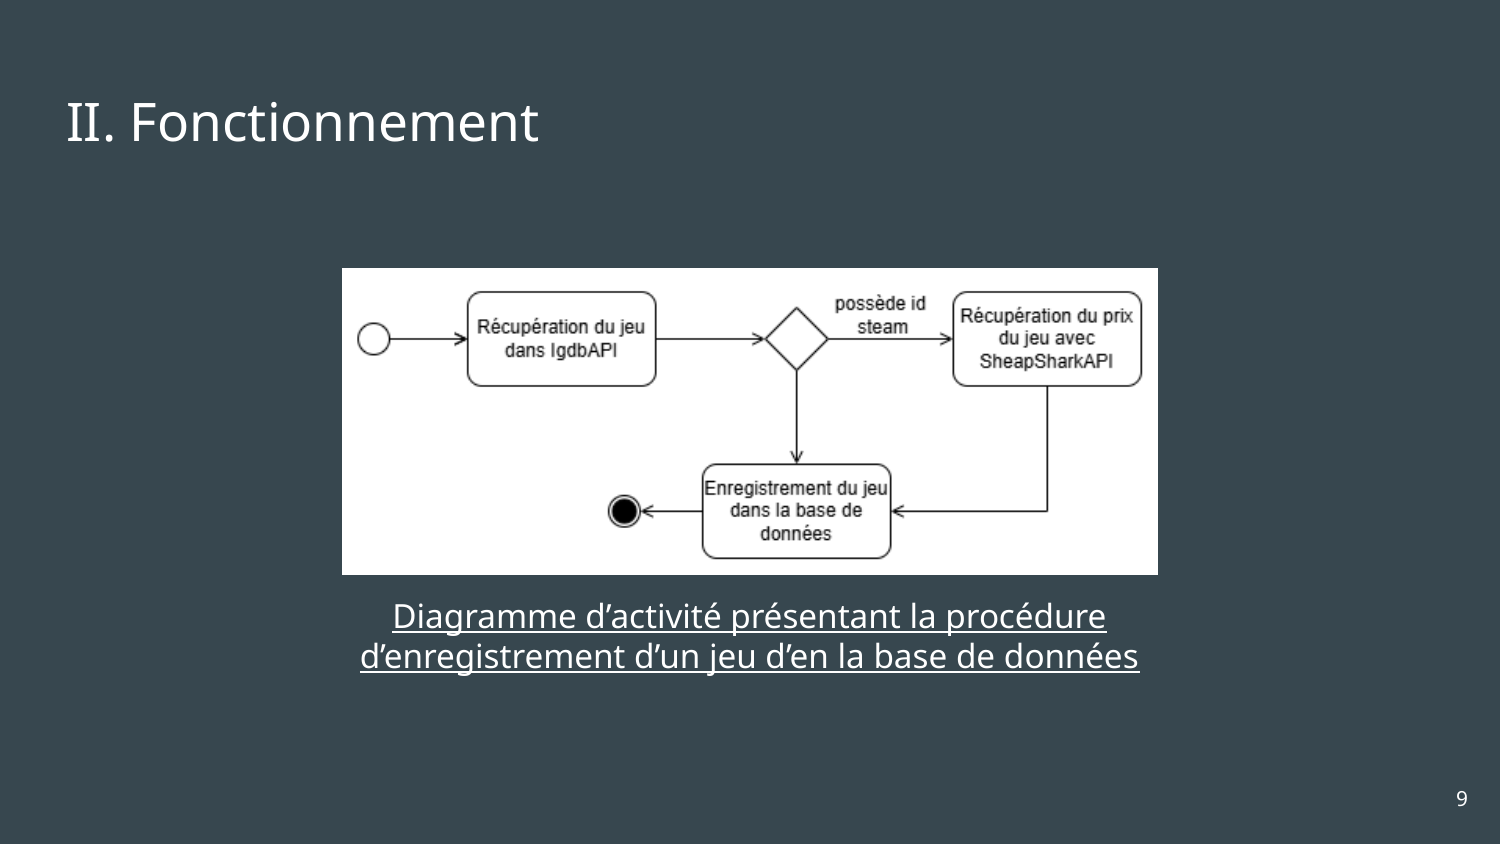

# II. Fonctionnement
Diagramme d’activité présentant la procédure d’enregistrement d’un jeu d’en la base de données